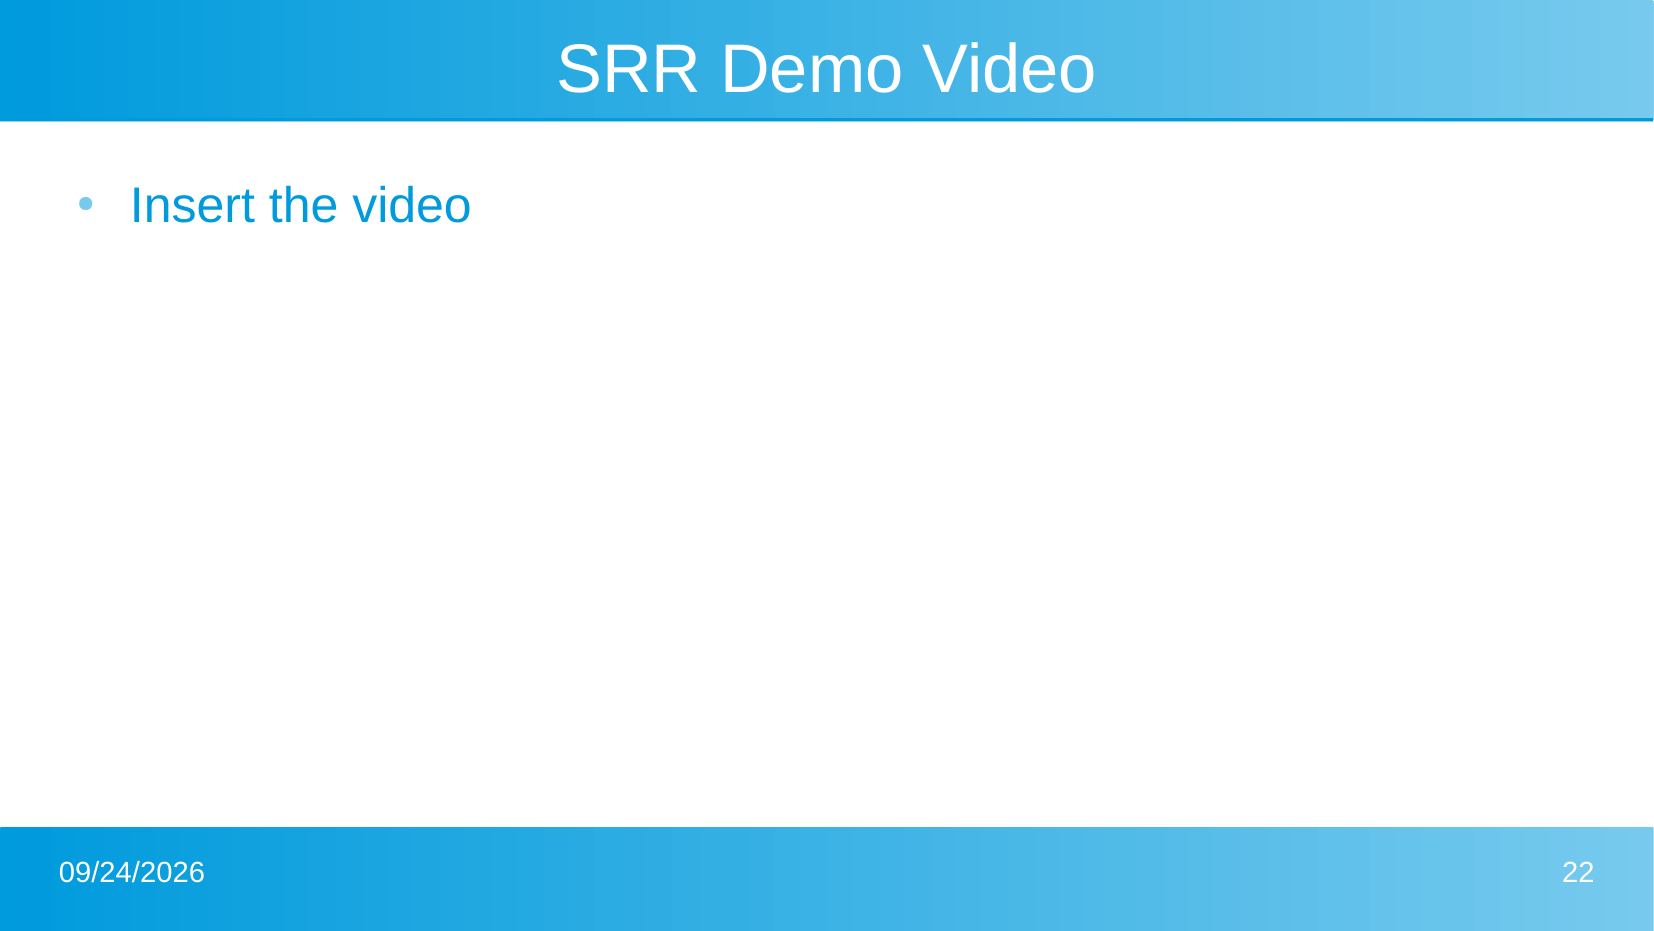

# SRR Demo Video
Insert the video
22